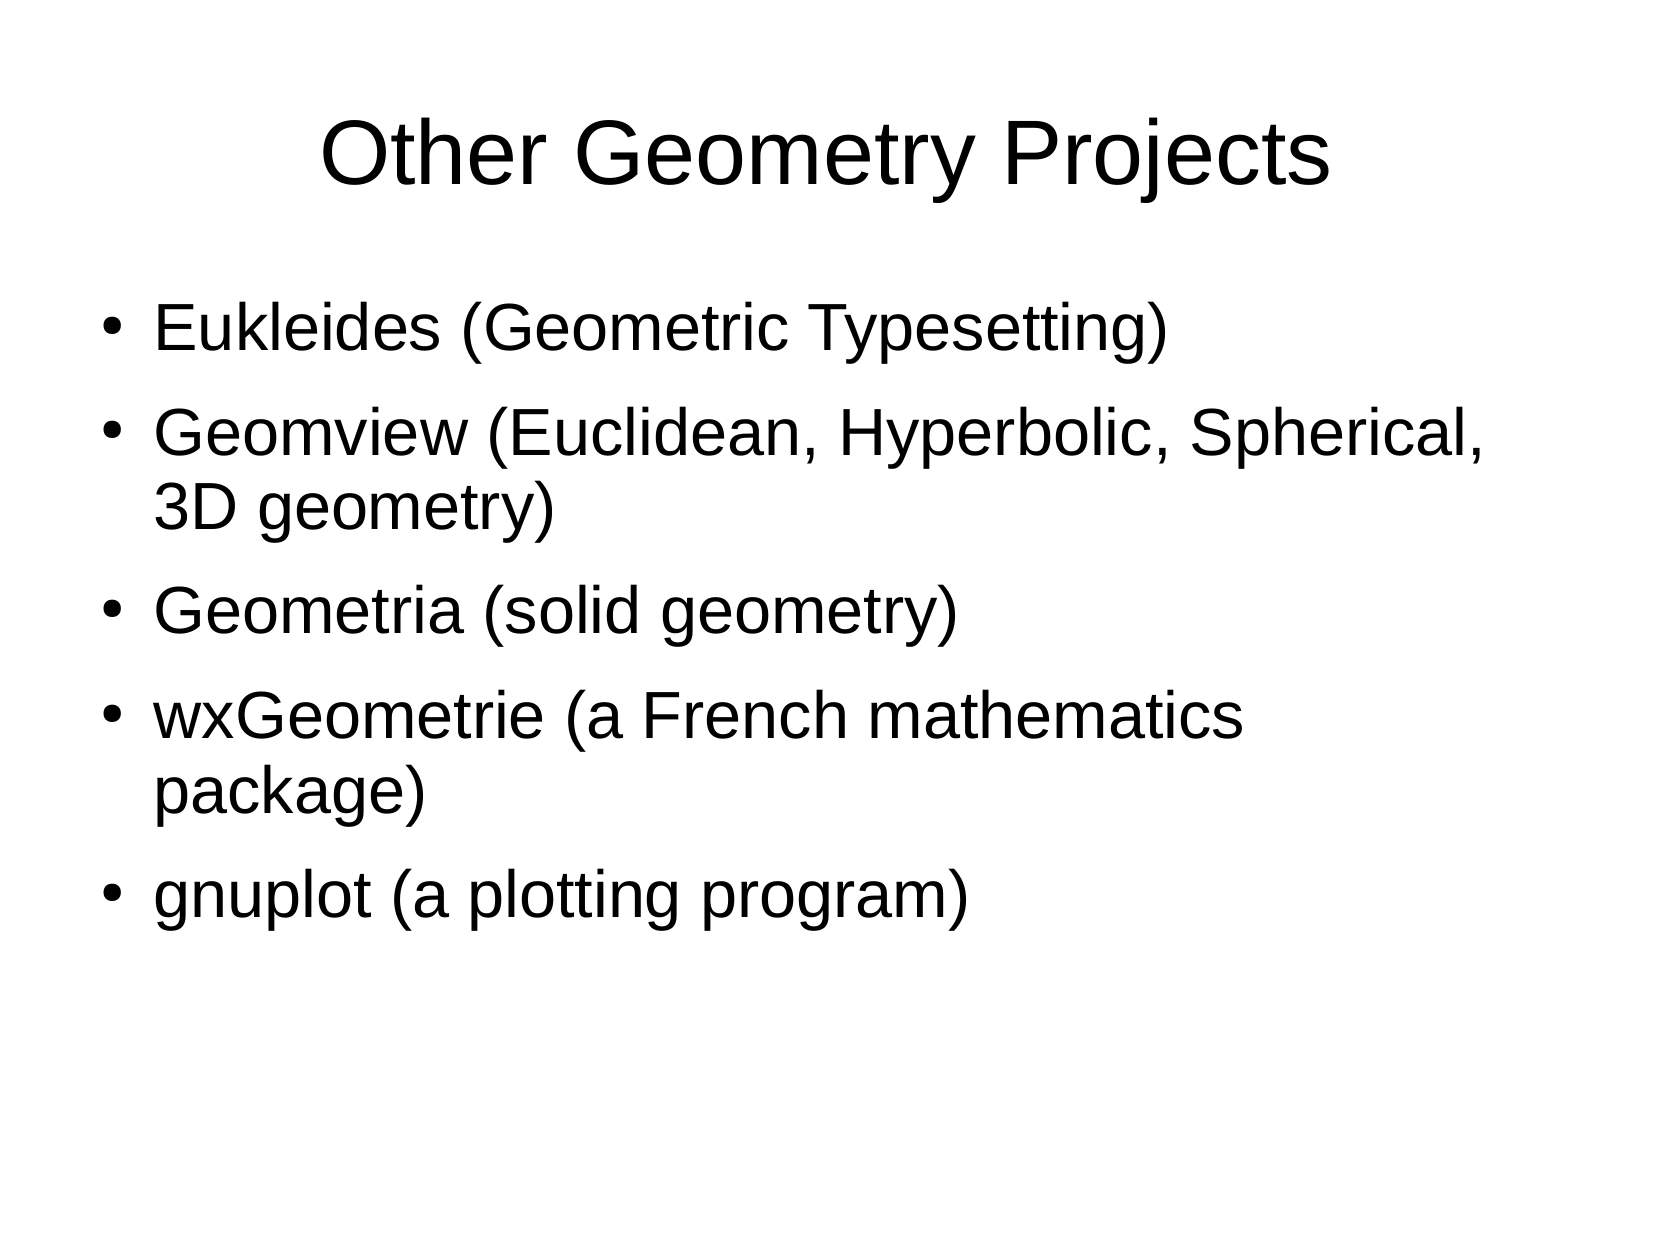

# Other Geometry Projects
Eukleides (Geometric Typesetting)
Geomview (Euclidean, Hyperbolic, Spherical, 3D geometry)
Geometria (solid geometry)
wxGeometrie (a French mathematics package)
gnuplot (a plotting program)